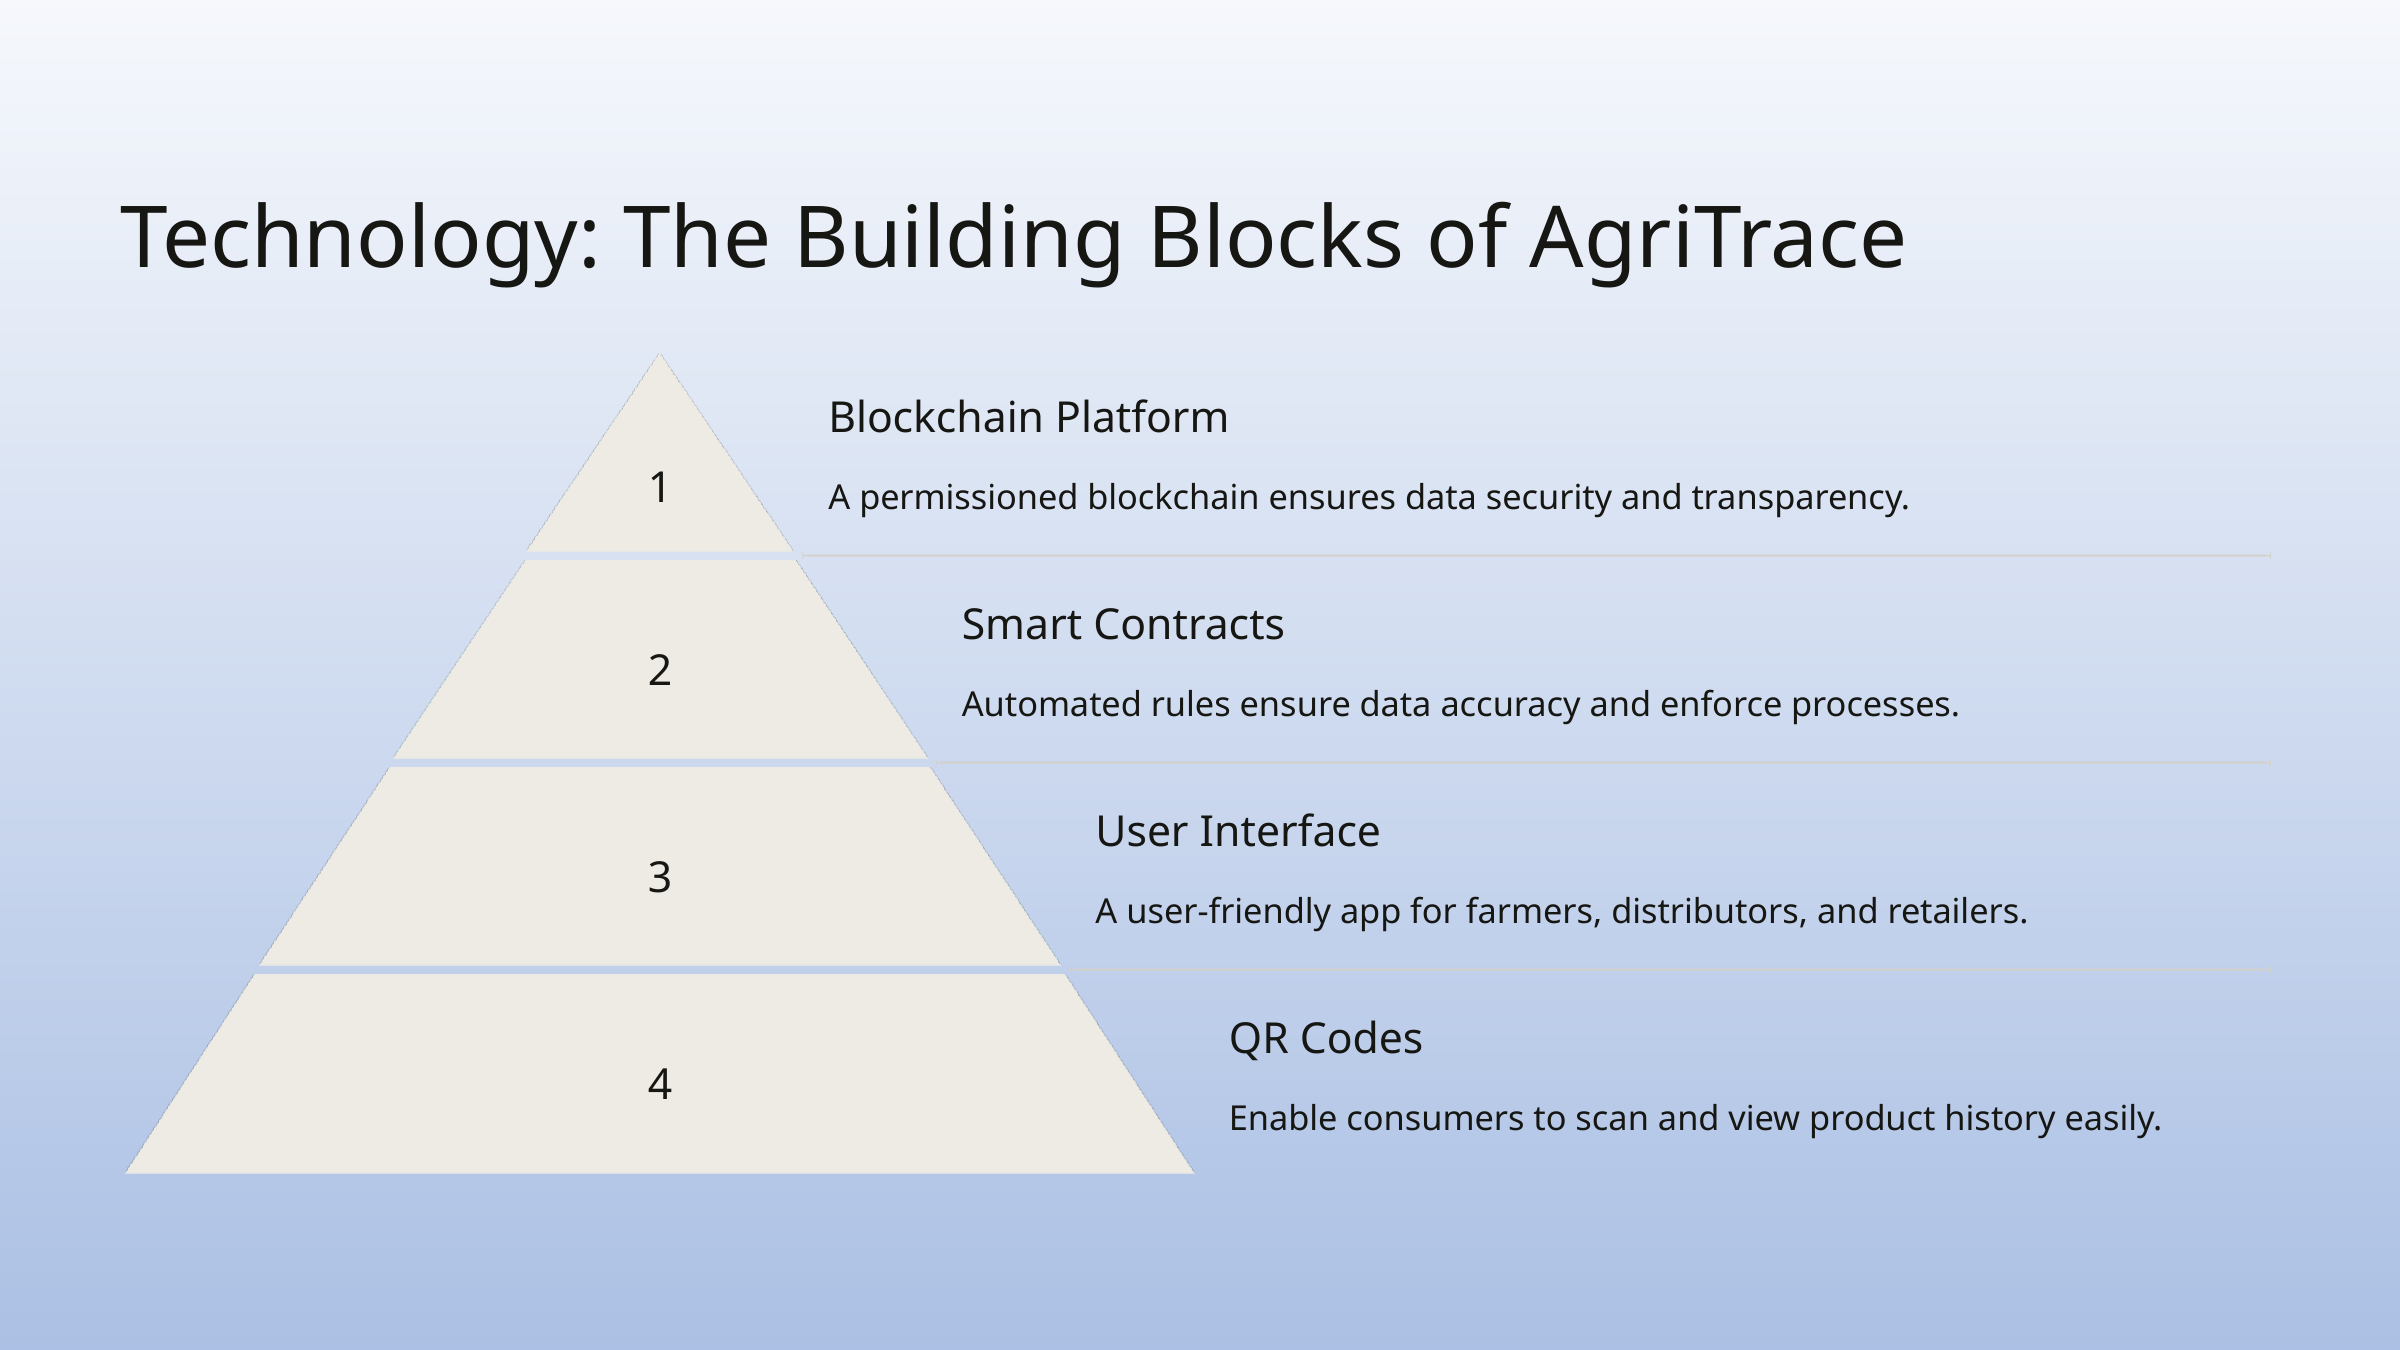

Technology: The Building Blocks of AgriTrace
Blockchain Platform
1
A permissioned blockchain ensures data security and transparency.
Smart Contracts
2
Automated rules ensure data accuracy and enforce processes.
User Interface
3
A user-friendly app for farmers, distributors, and retailers.
QR Codes
4
Enable consumers to scan and view product history easily.